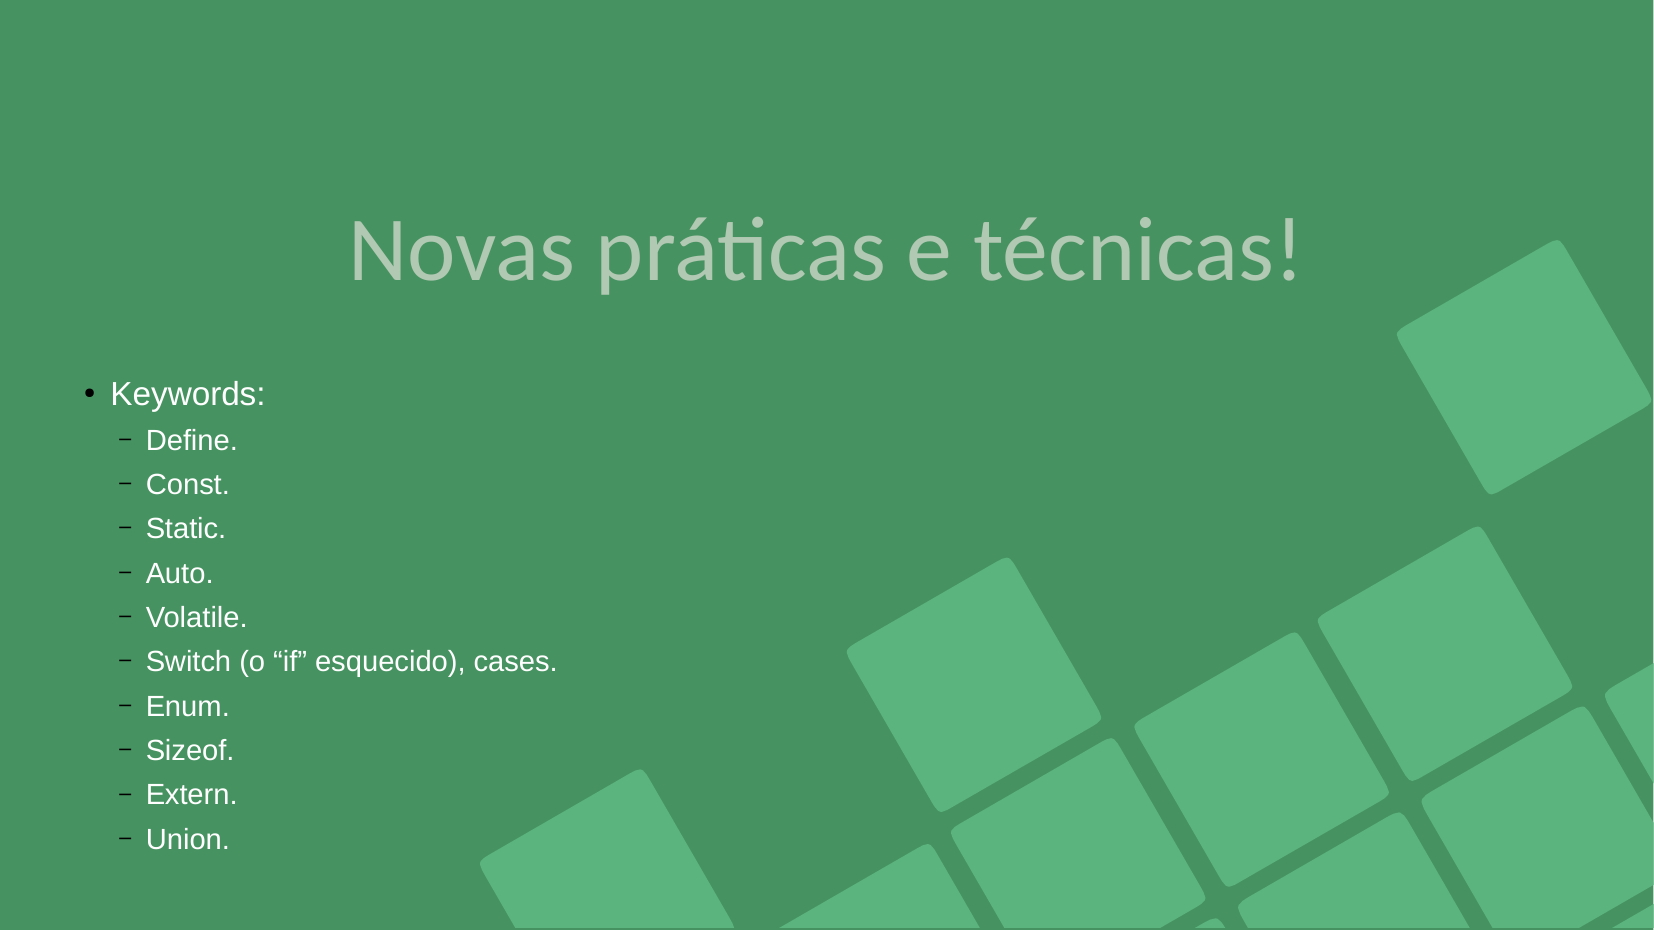

# Novas práticas e técnicas!
Keywords:
Define.
Const.
Static.
Auto.
Volatile.
Switch (o “if” esquecido), cases.
Enum.
Sizeof.
Extern.
Union.